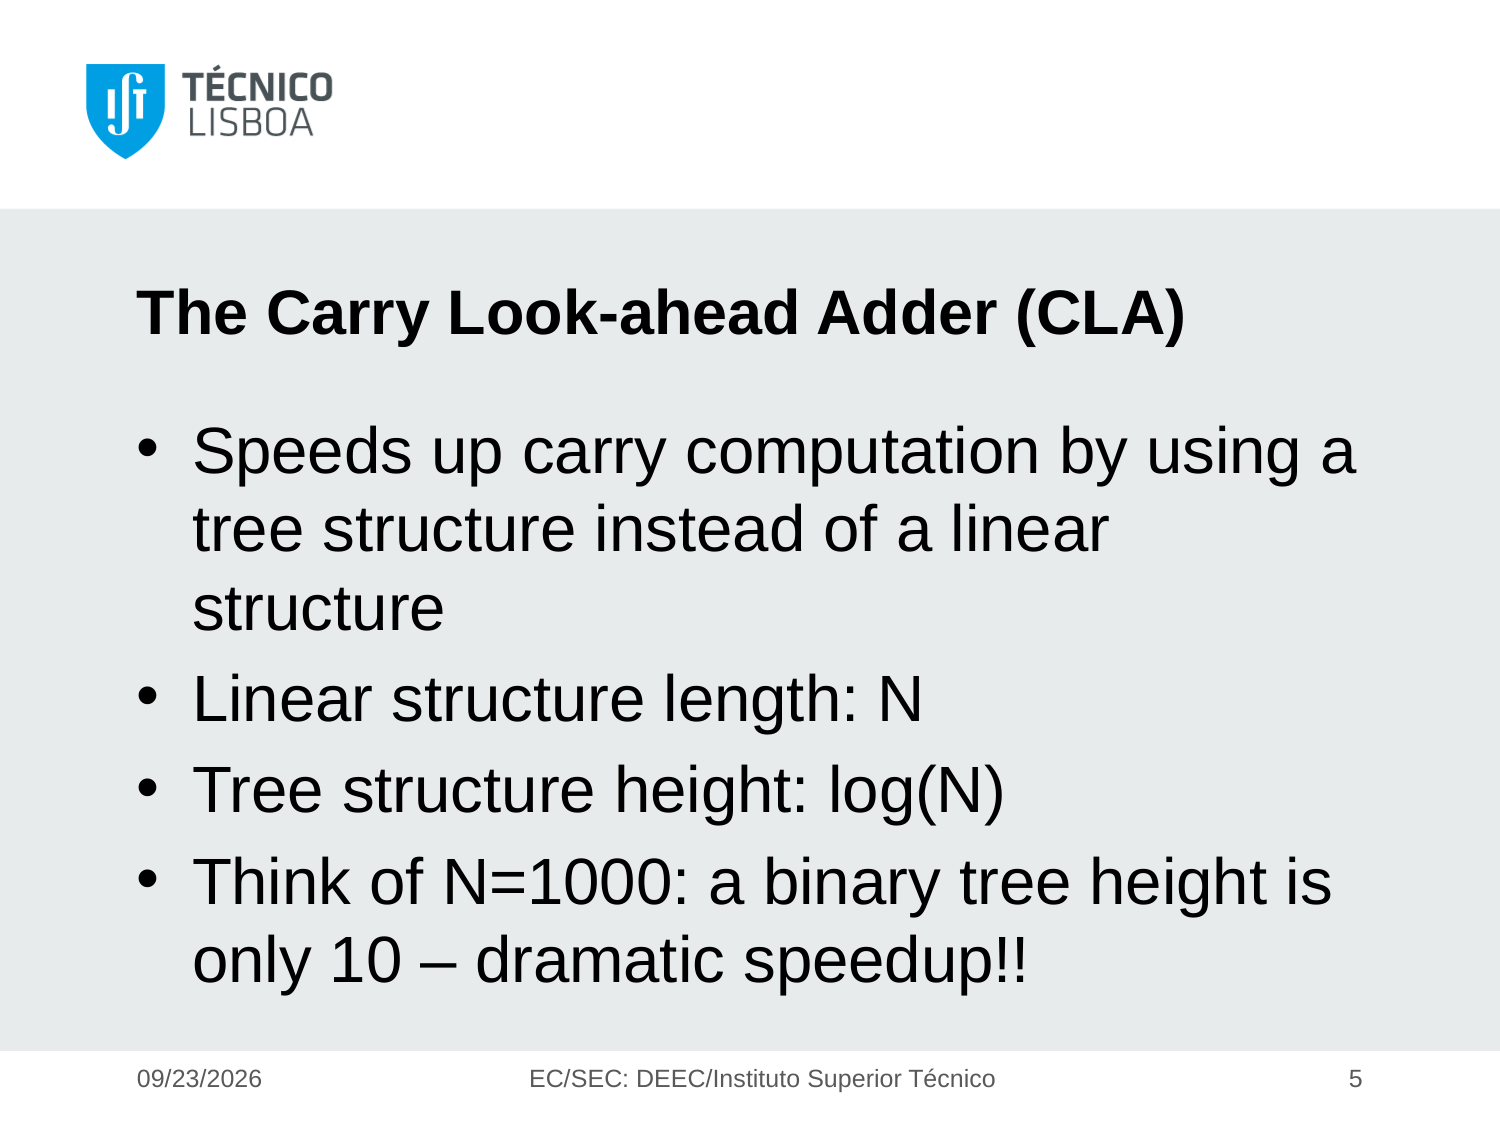

# The Carry Look-ahead Adder (CLA)
Speeds up carry computation by using a tree structure instead of a linear structure
Linear structure length: N
Tree structure height: log(N)
Think of N=1000: a binary tree height is only 10 – dramatic speedup!!
EC/SEC: DEEC/Instituto Superior Técnico
5